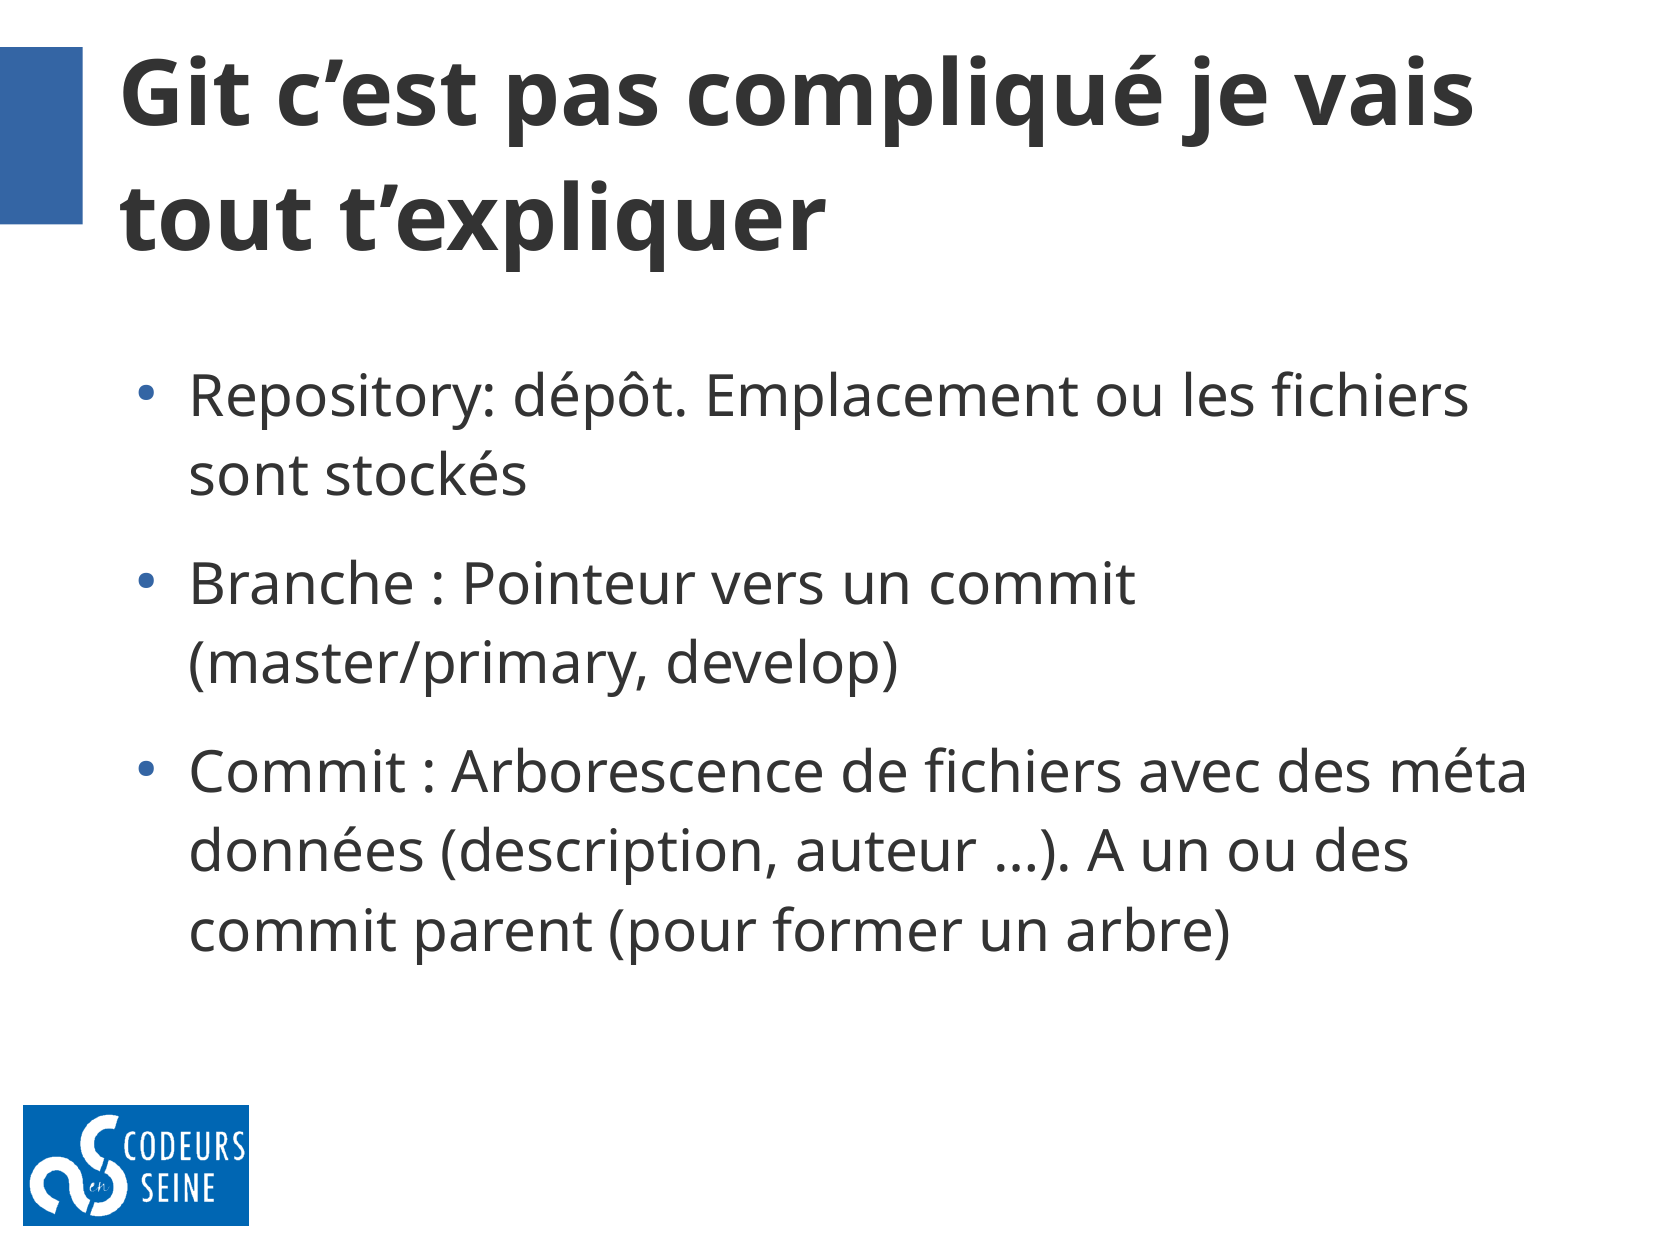

# Git c’est pas compliqué je vais tout t’expliquer
Repository: dépôt. Emplacement ou les fichiers sont stockés
Branche : Pointeur vers un commit (master/primary, develop)
Commit : Arborescence de fichiers avec des méta données (description, auteur …). A un ou des commit parent (pour former un arbre)